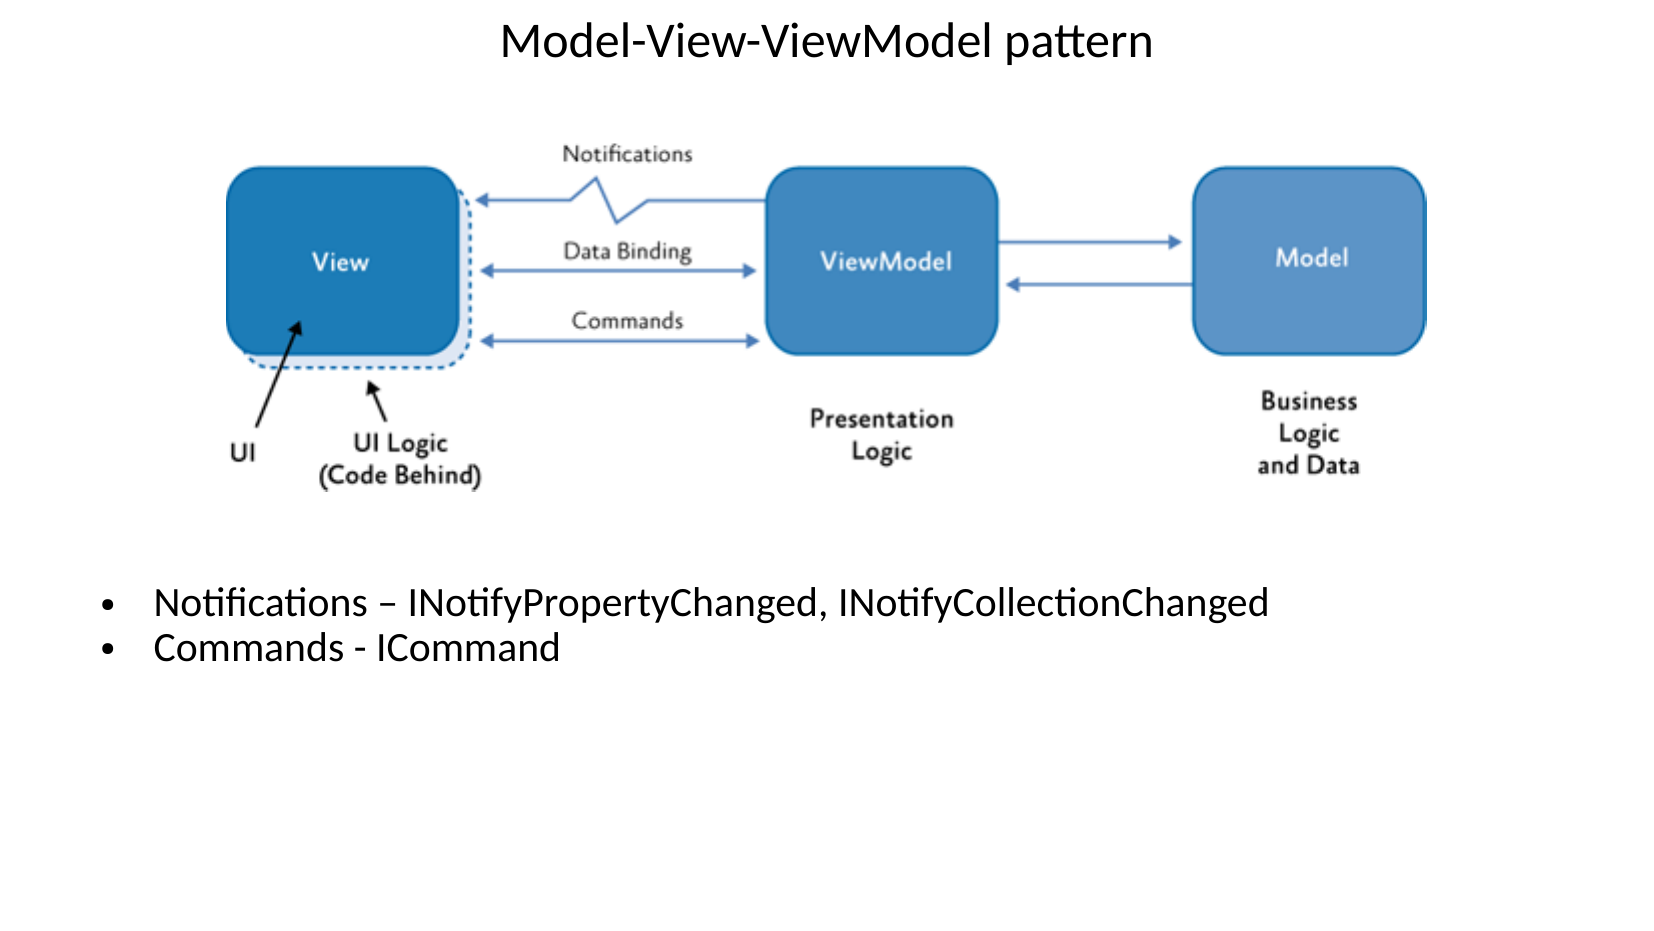

# Model-View-ViewModel pattern
Notifications – INotifyPropertyChanged, INotifyCollectionChanged
Commands - ICommand